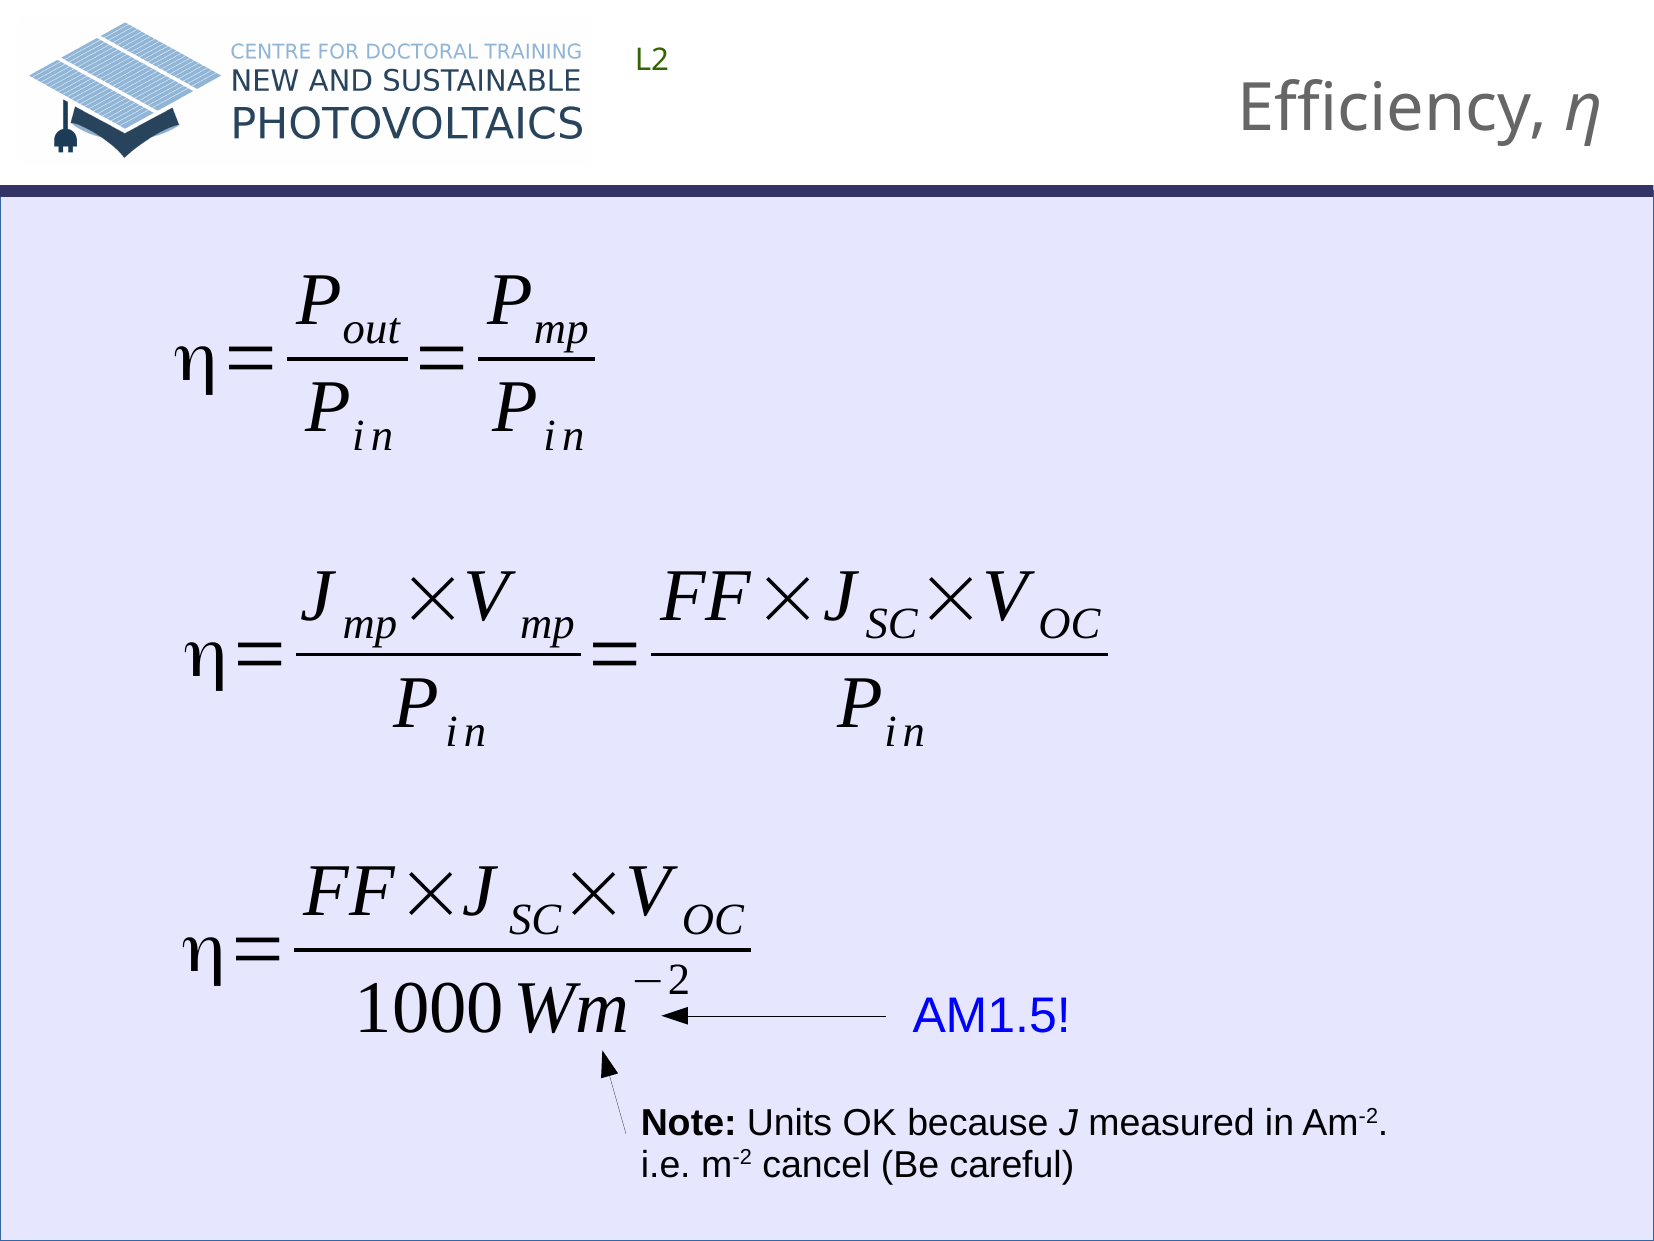

L2
Efficiency, η
AM1.5!
Note: Units OK because J measured in Am-2.
i.e. m-2 cancel (Be careful)